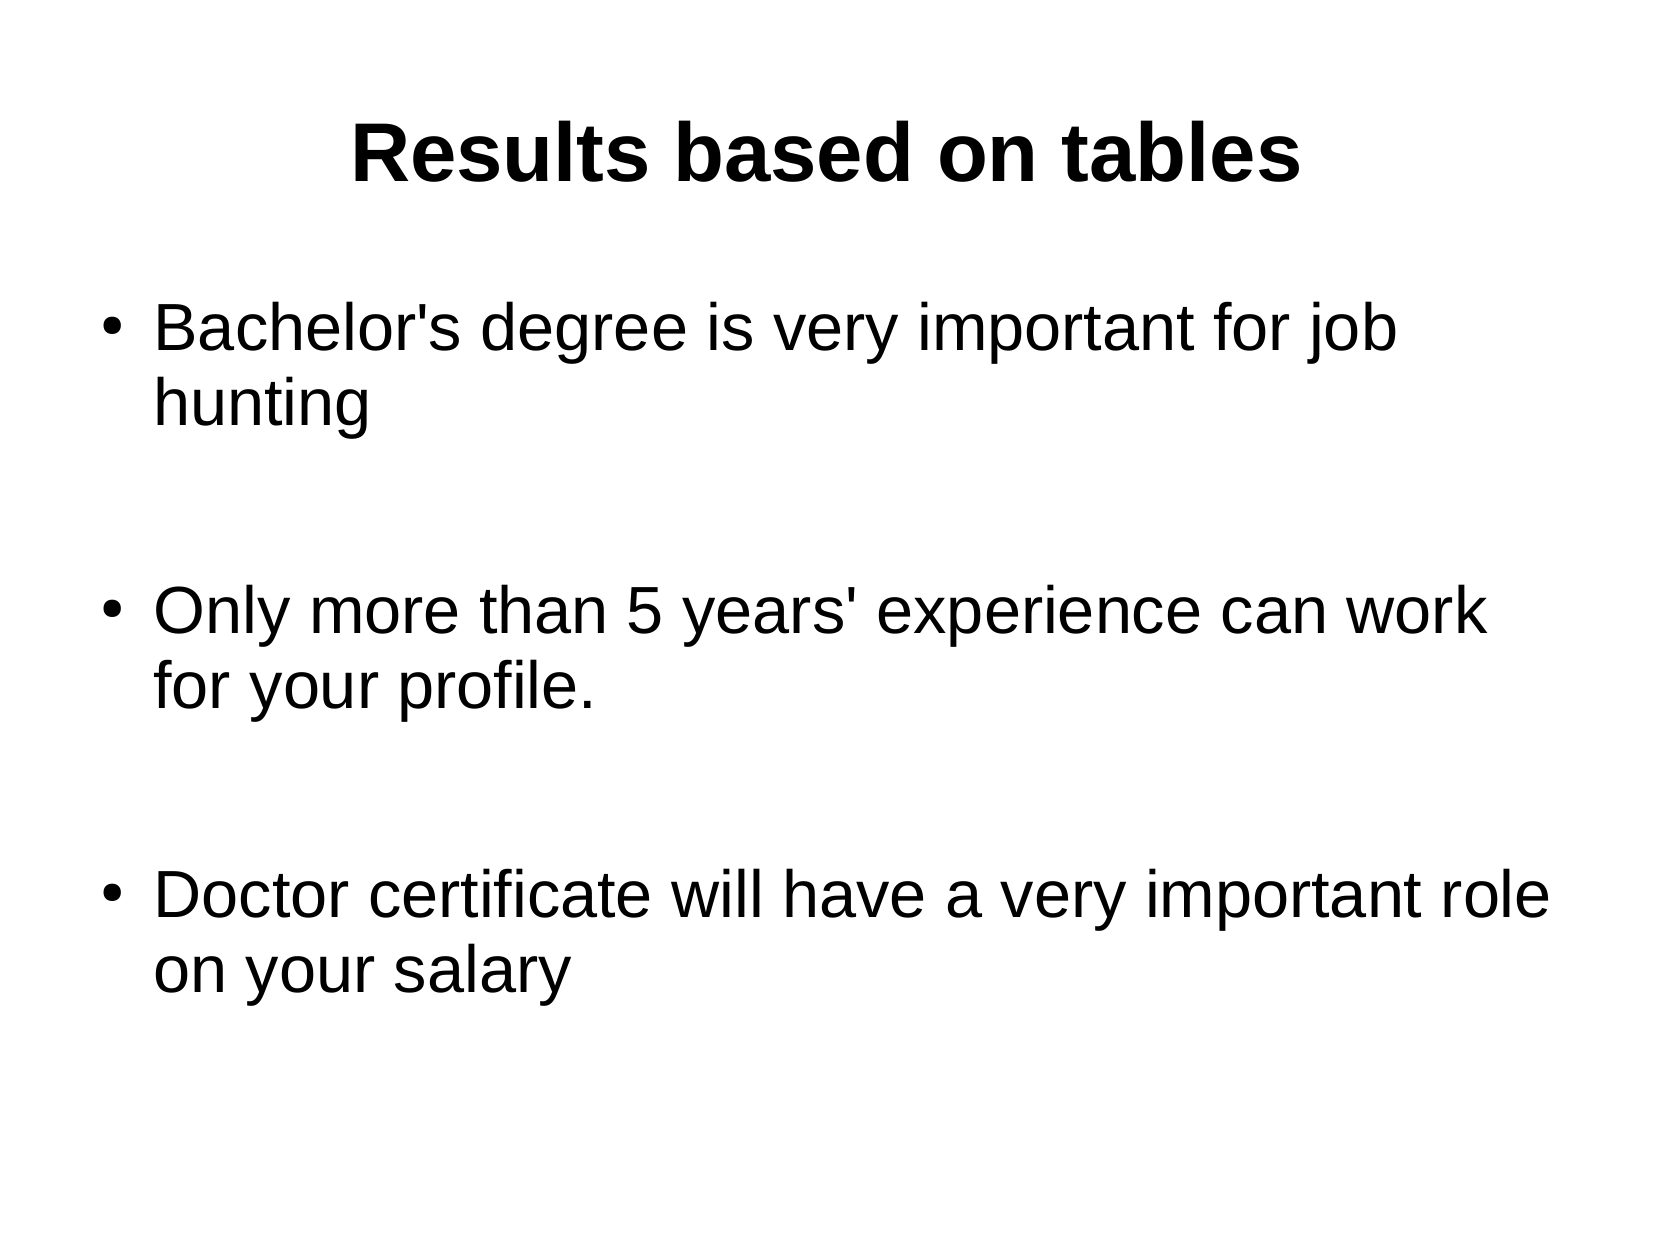

# Results based on tables
Bachelor's degree is very important for job hunting
Only more than 5 years' experience can work for your profile.
Doctor certificate will have a very important role on your salary